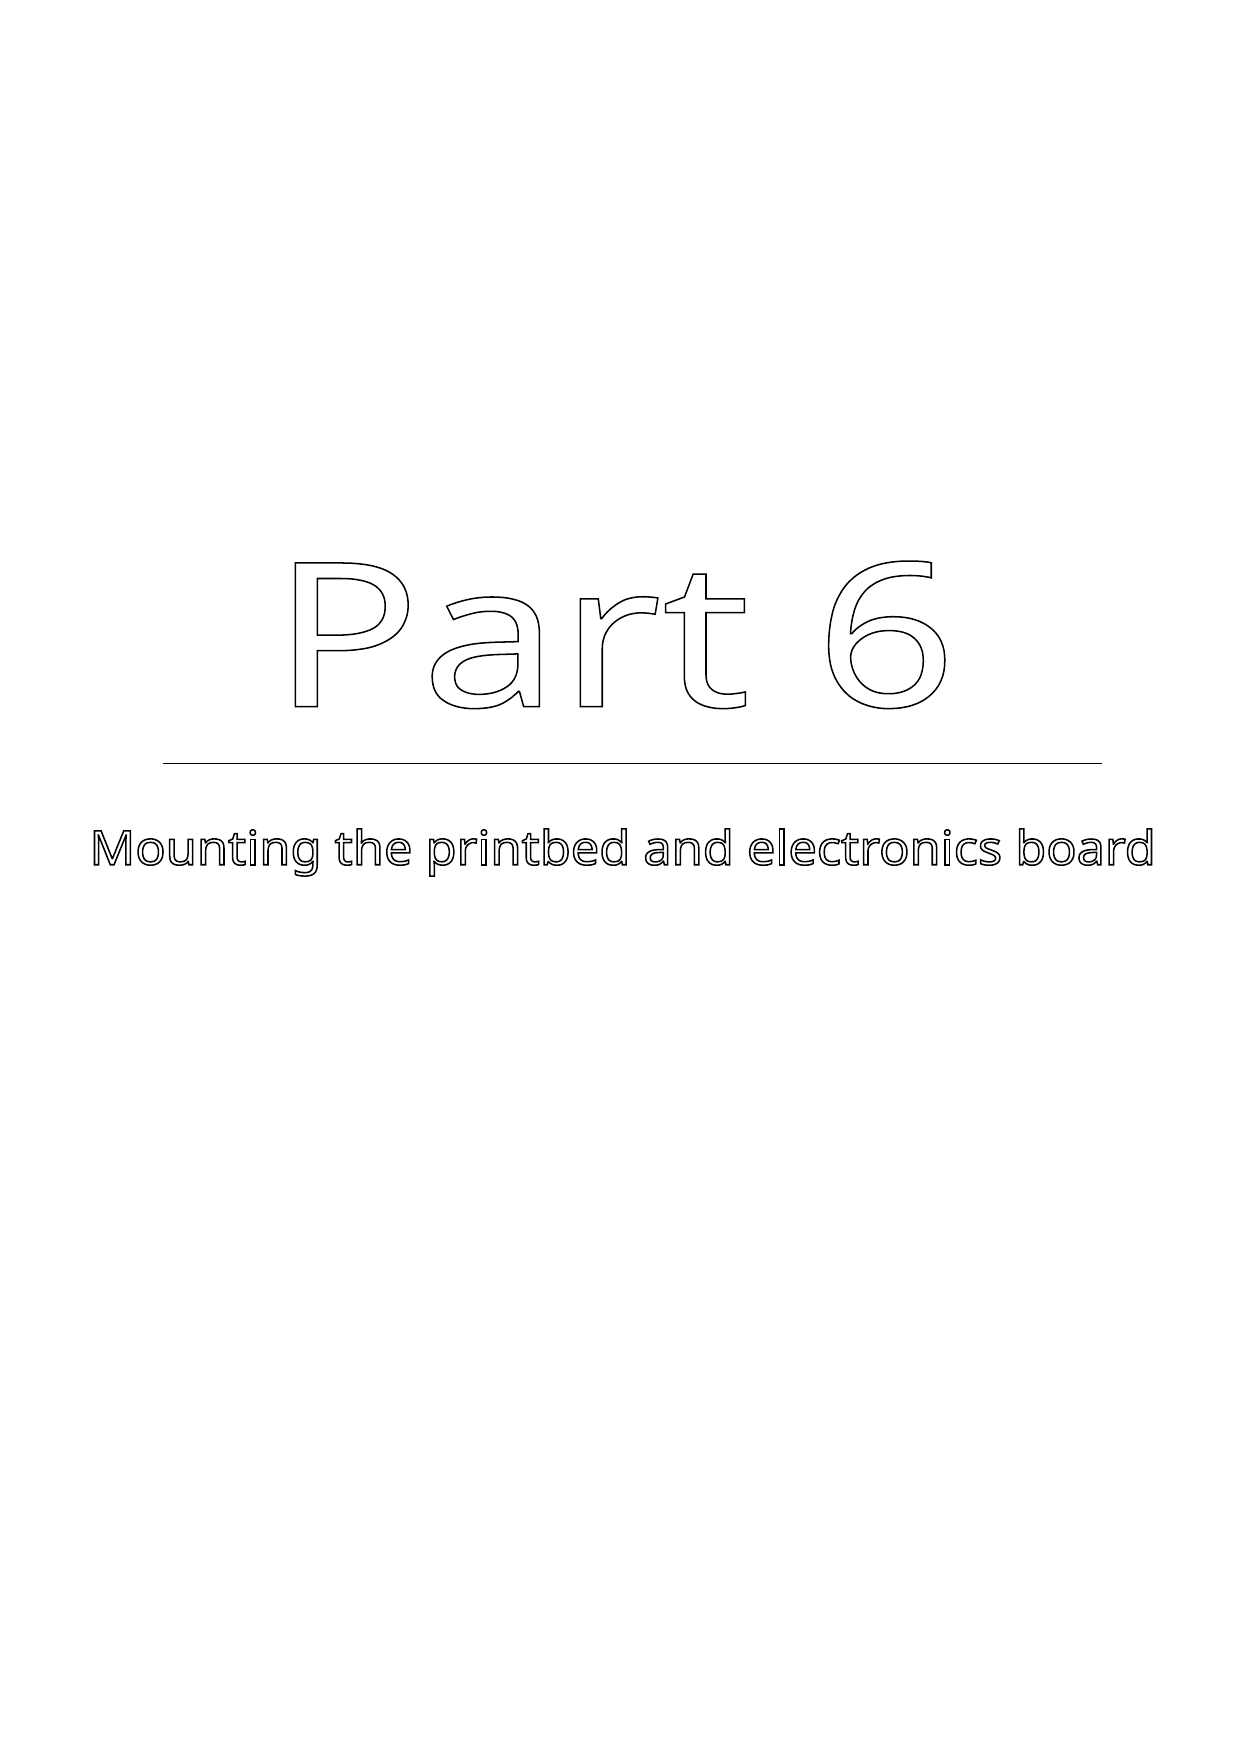

Part 6
Mounting the printbed and electronics board